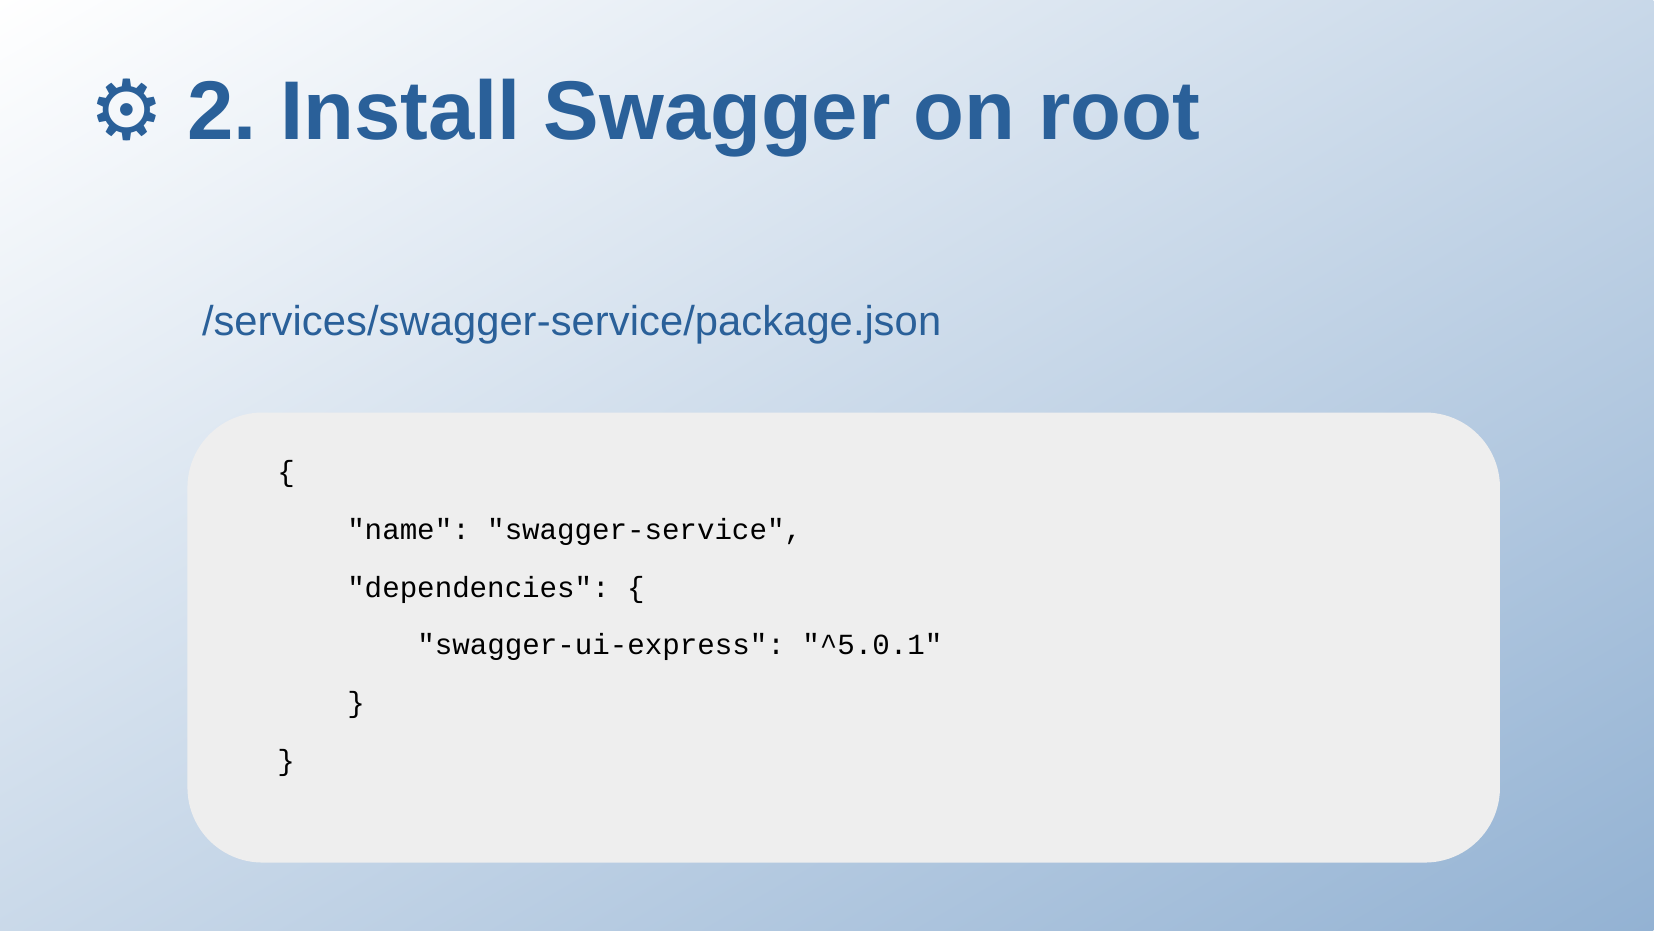

⚙️ 2. Install Swagger on root
/services/swagger-service/package.json
{
 "name": "swagger-service",
 "dependencies": {
 "swagger-ui-express": "^5.0.1"
 }
}